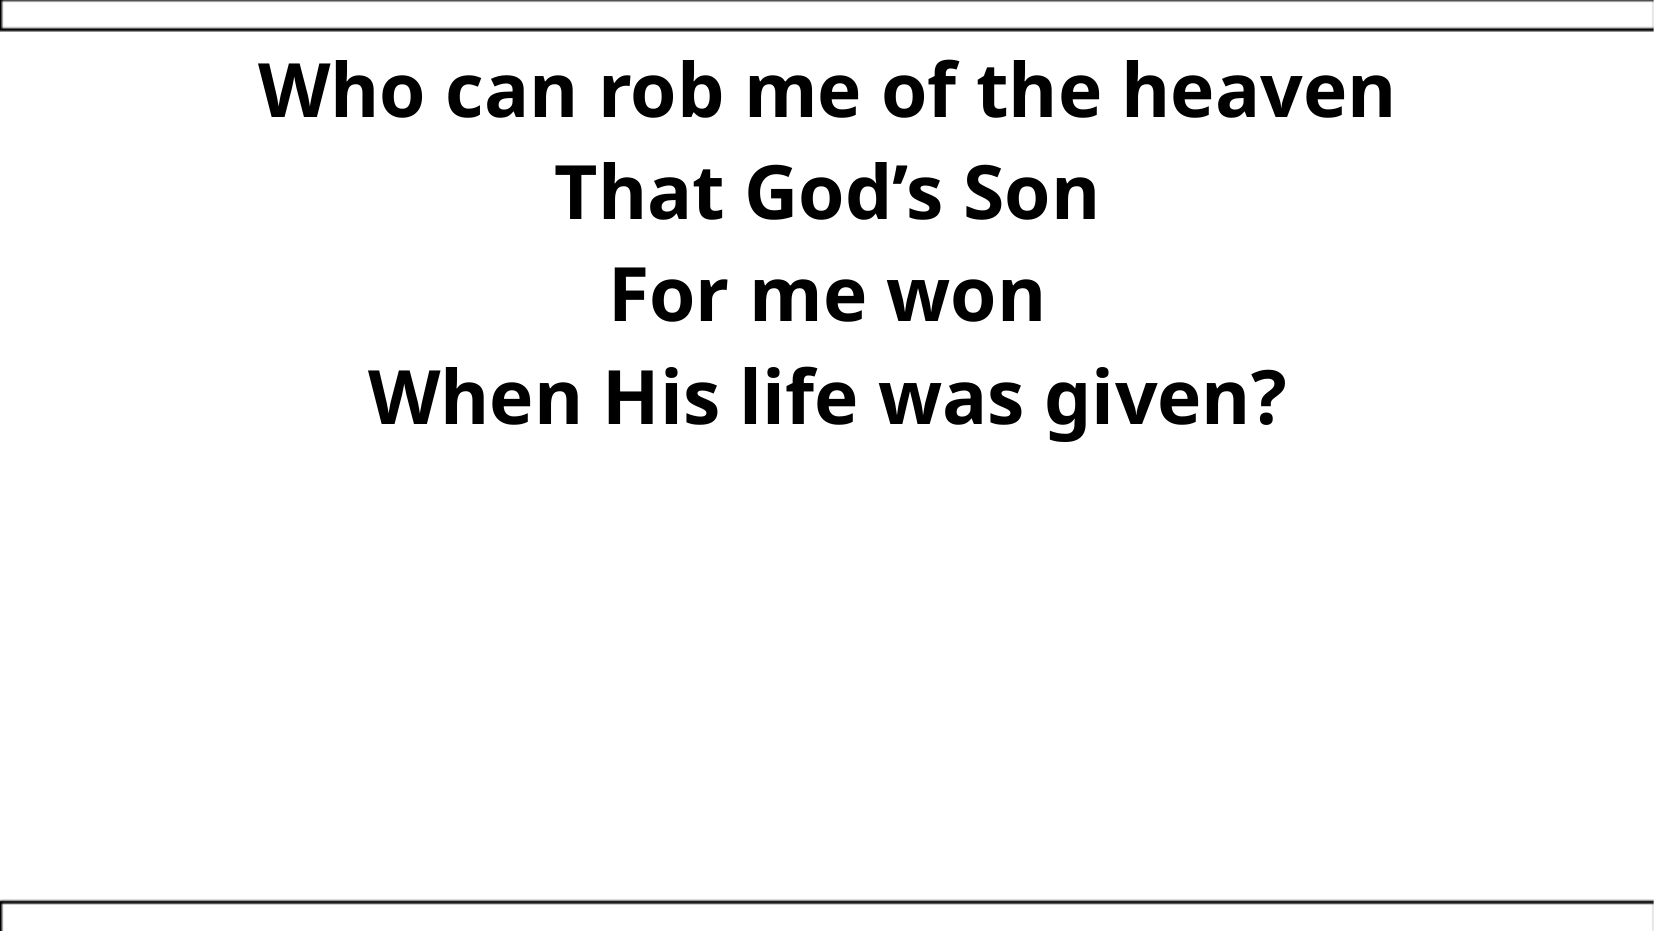

Who can rob me of the heaven
That God’s Son
For me won
When His life was given?